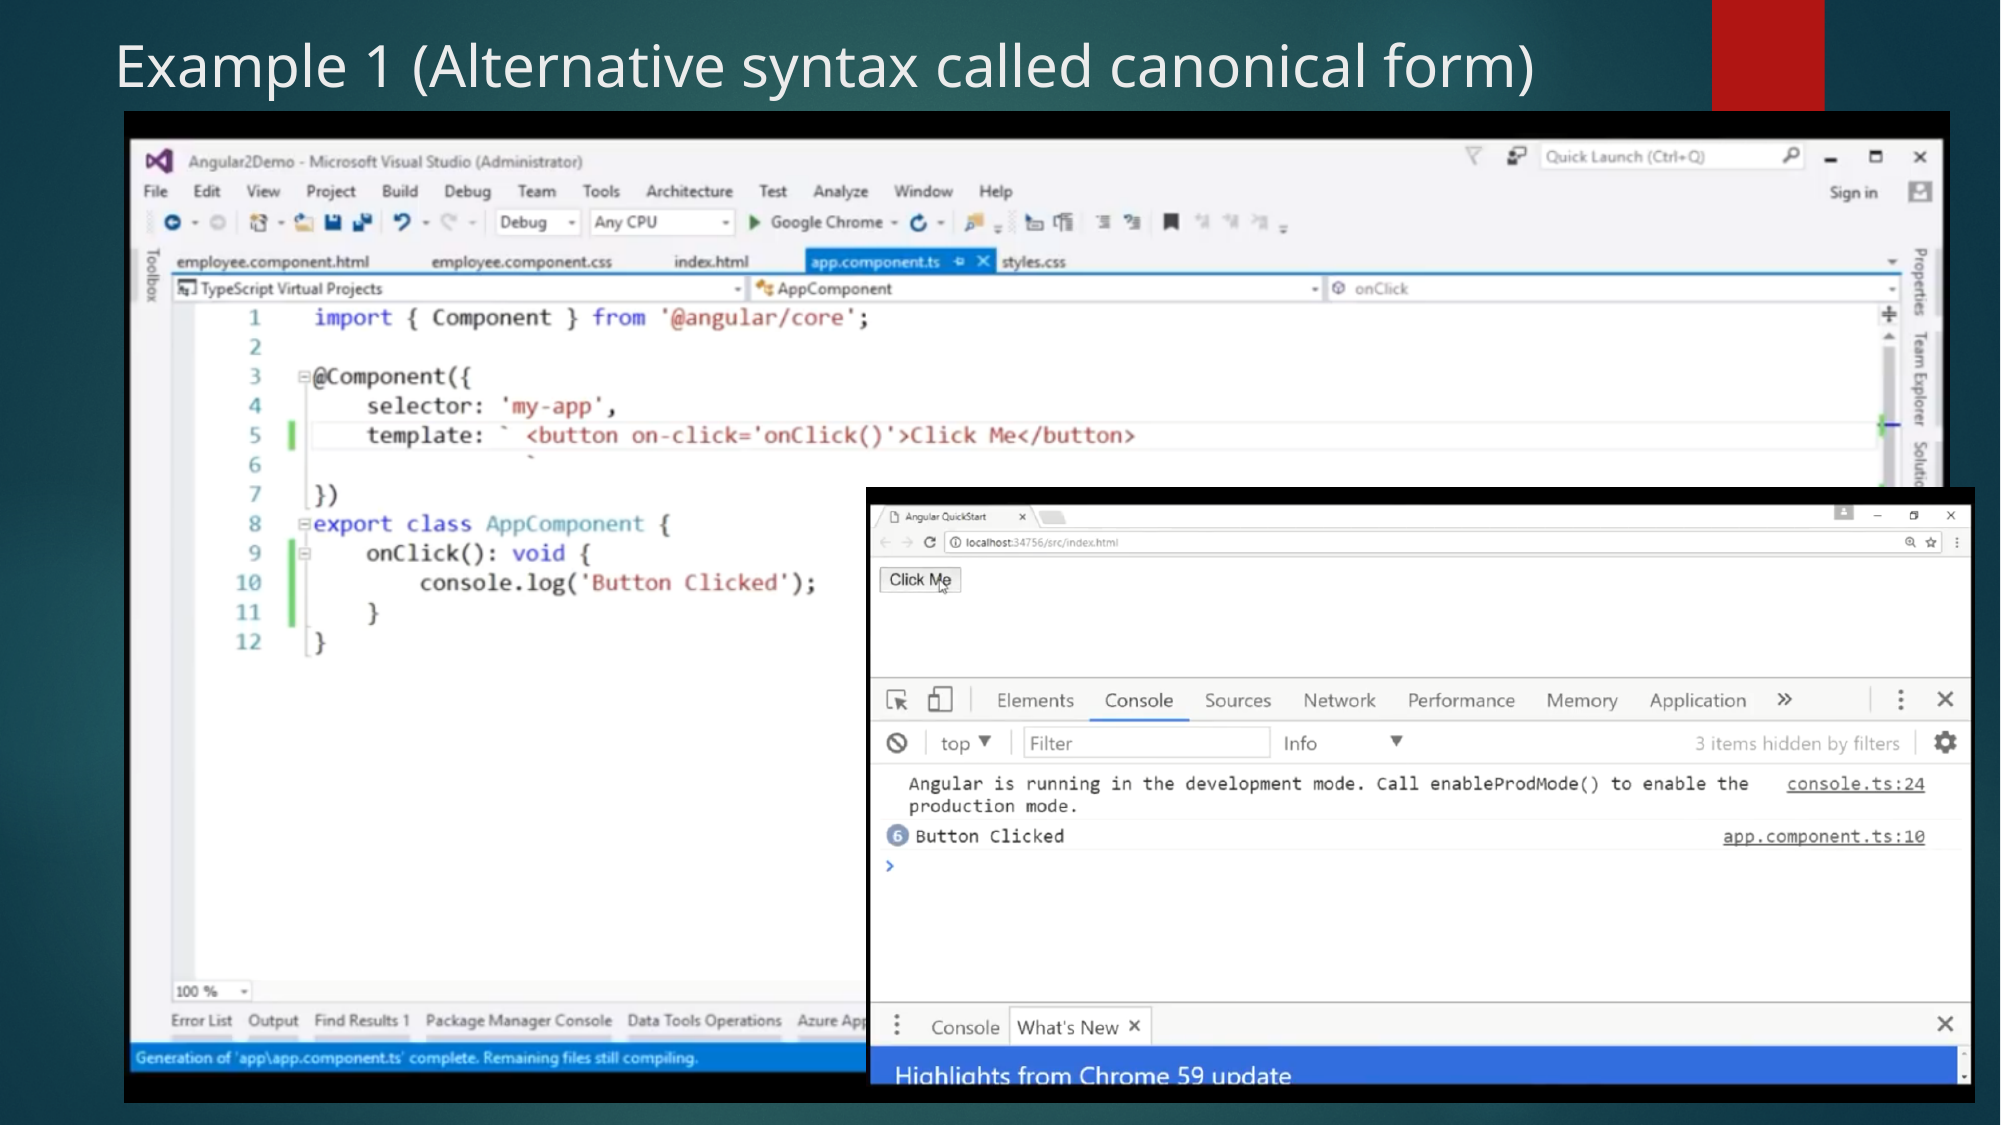

Example 1 (Alternative syntax called canonical form)